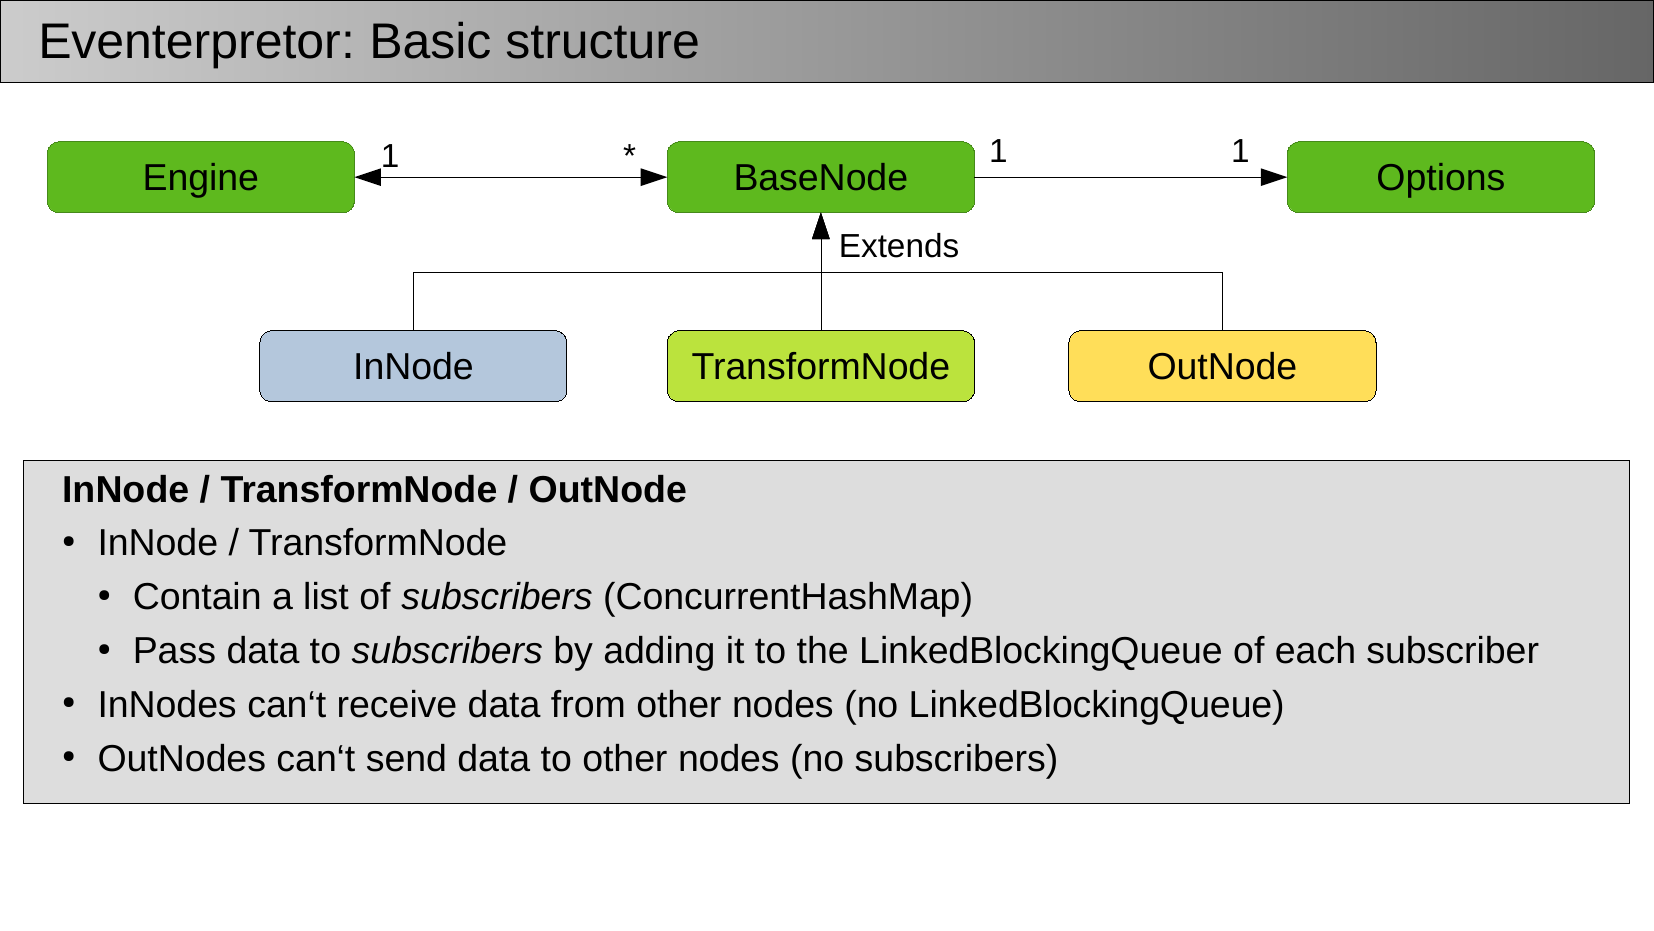

Eventerpretor: Basic structure
1
1
1
*
Engine
BaseNode
Options
Extends
InNode
TransformNode
OutNode
InNode / TransformNode / OutNode
InNode / TransformNode
Contain a list of subscribers (ConcurrentHashMap)
Pass data to subscribers by adding it to the LinkedBlockingQueue of each subscriber
InNodes can‘t receive data from other nodes (no LinkedBlockingQueue)
OutNodes can‘t send data to other nodes (no subscribers)